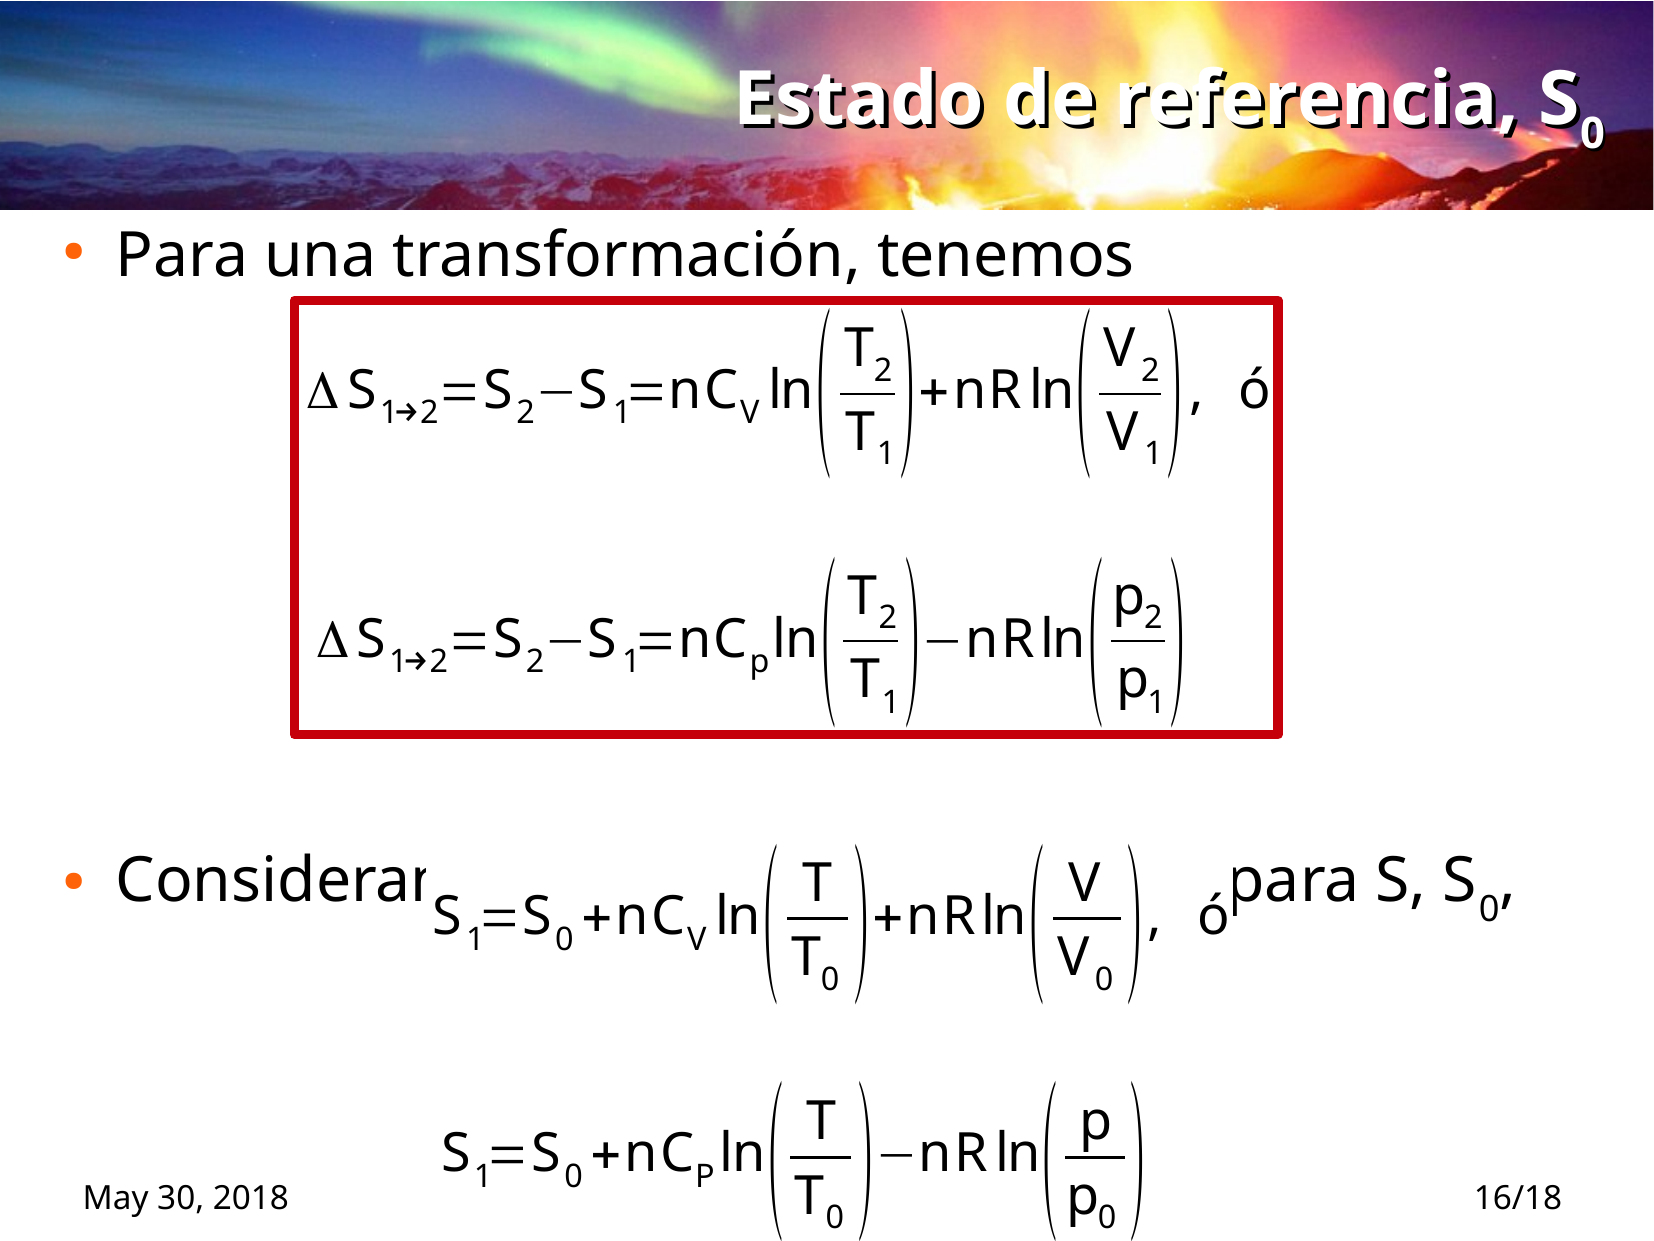

# Estado de referencia, S0
Para una transformación, tenemos
Considerando el estado de referencia para S, S0,
May 30, 2018
H. Asorey - F3B+F4A 2018
16